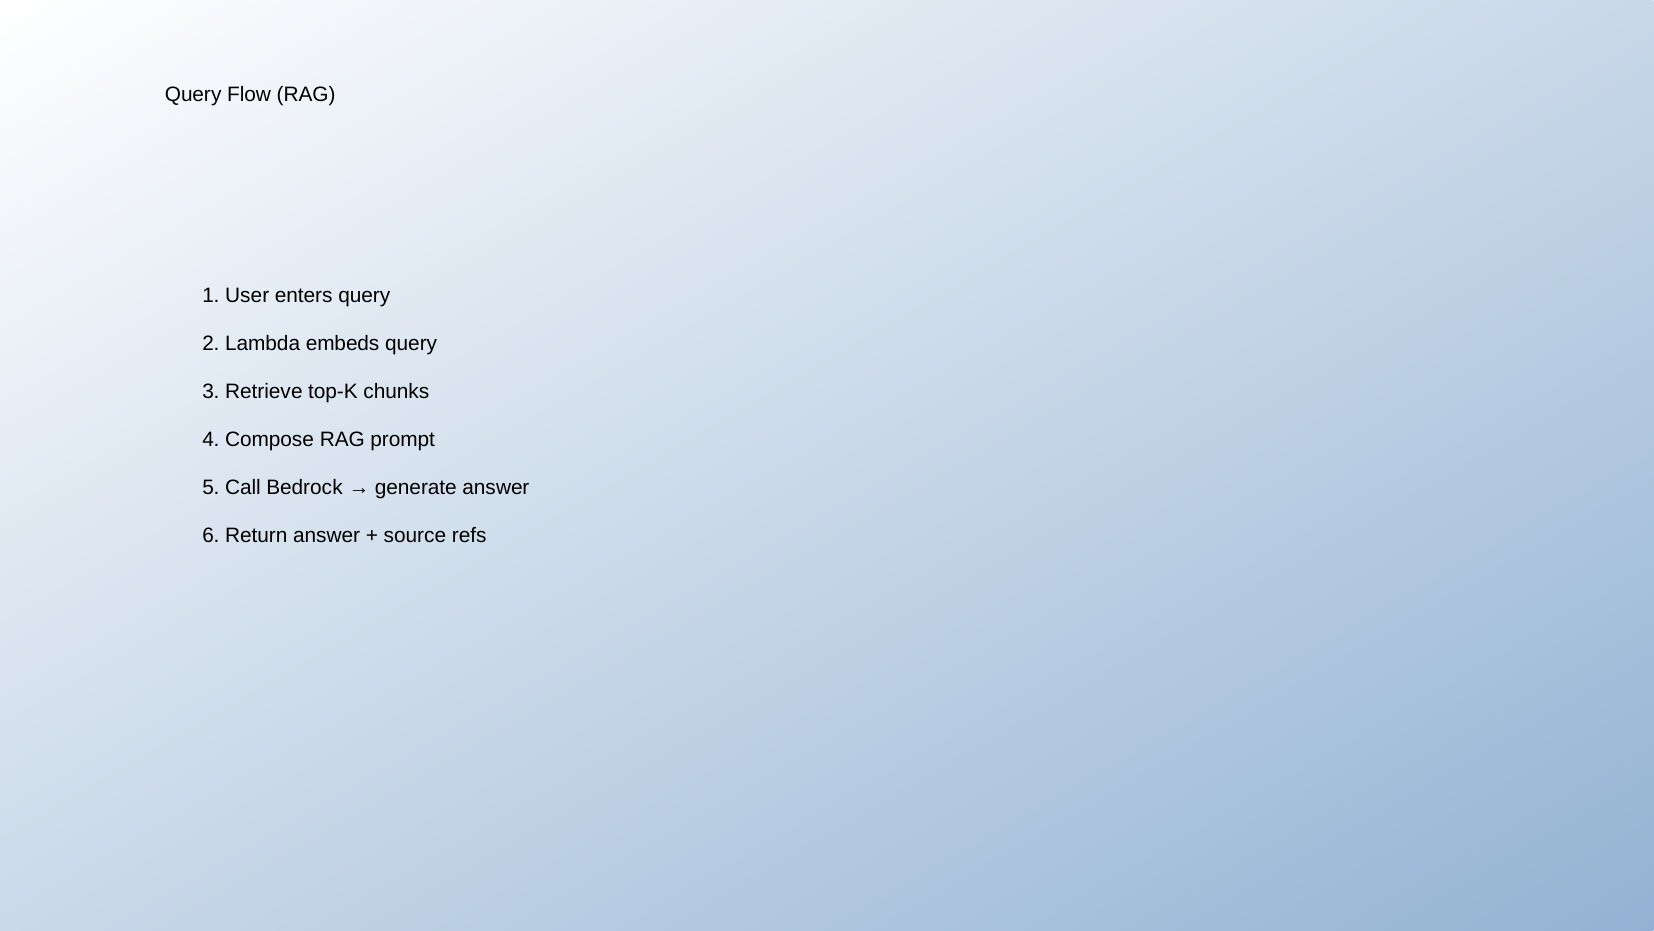

Query Flow (RAG)
1. User enters query
2. Lambda embeds query
3. Retrieve top-K chunks
4. Compose RAG prompt
5. Call Bedrock → generate answer
6. Return answer + source refs